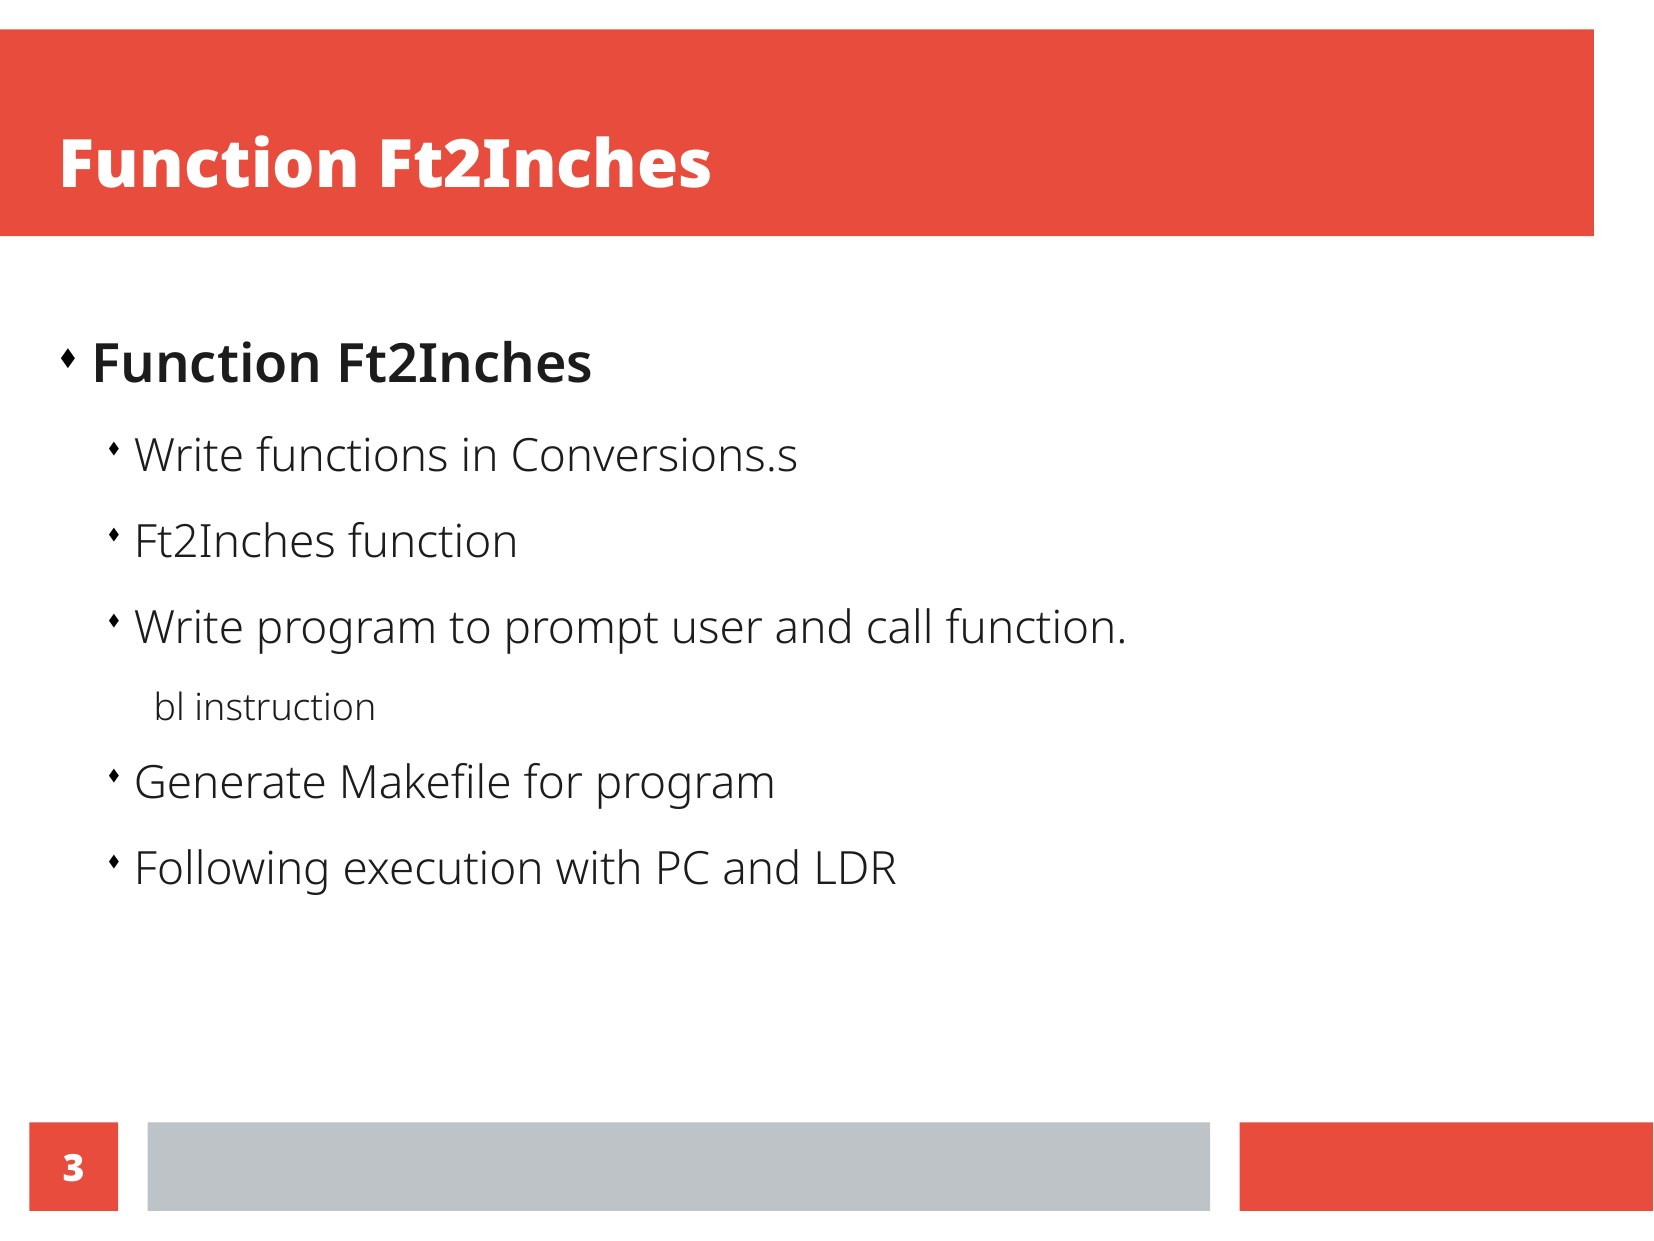

# Function Ft2Inches
 Function Ft2Inches
 Write functions in Conversions.s
 Ft2Inches function
 Write program to prompt user and call function.
bl instruction
 Generate Makefile for program
 Following execution with PC and LDR
3